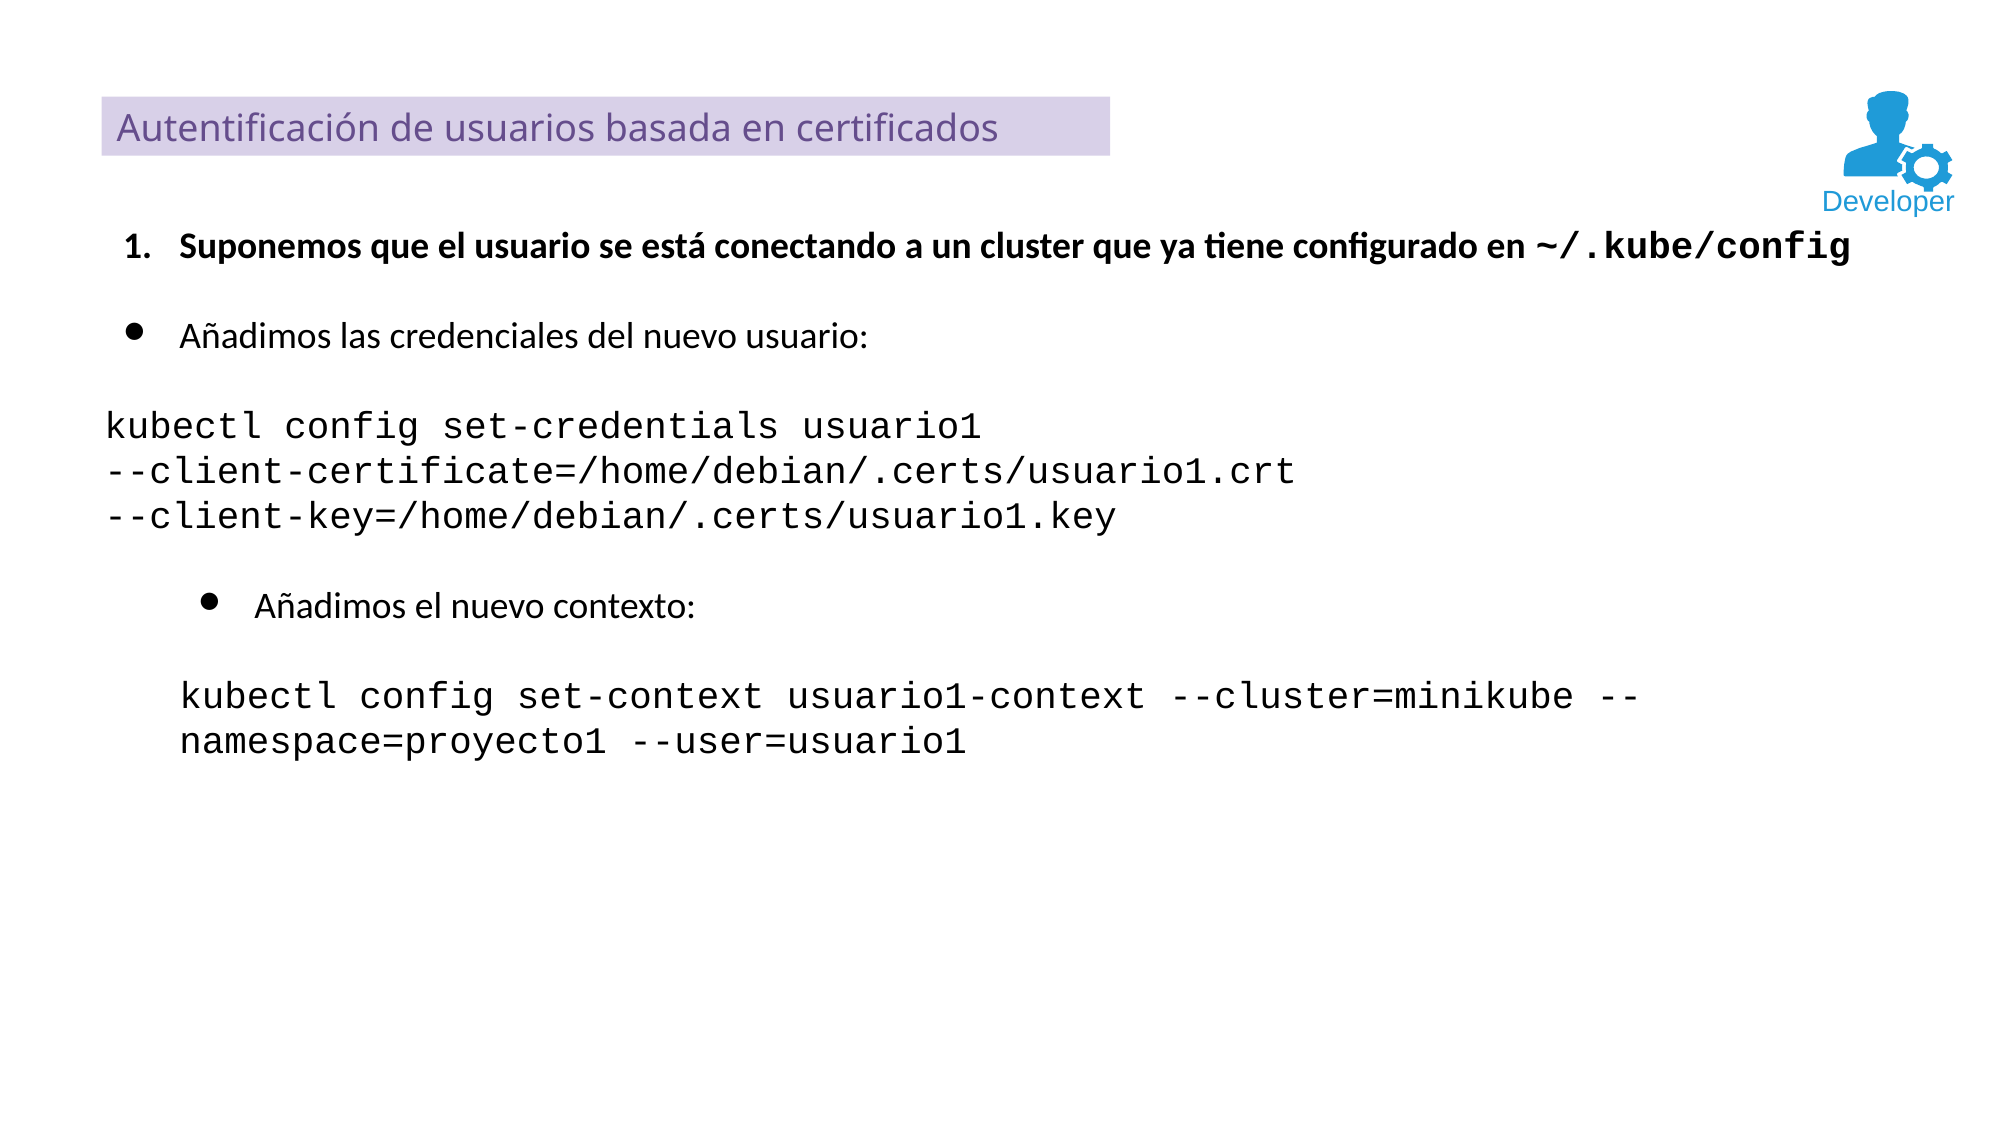

Developer
Autentificación de usuarios basada en certificados
Suponemos que el usuario se está conectando a un cluster que ya tiene configurado en ~/.kube/config
Añadimos las credenciales del nuevo usuario:
kubectl config set-credentials usuario1 --client-certificate=/home/debian/.certs/usuario1.crt --client-key=/home/debian/.certs/usuario1.key
Añadimos el nuevo contexto:
kubectl config set-context usuario1-context --cluster=minikube --namespace=proyecto1 --user=usuario1